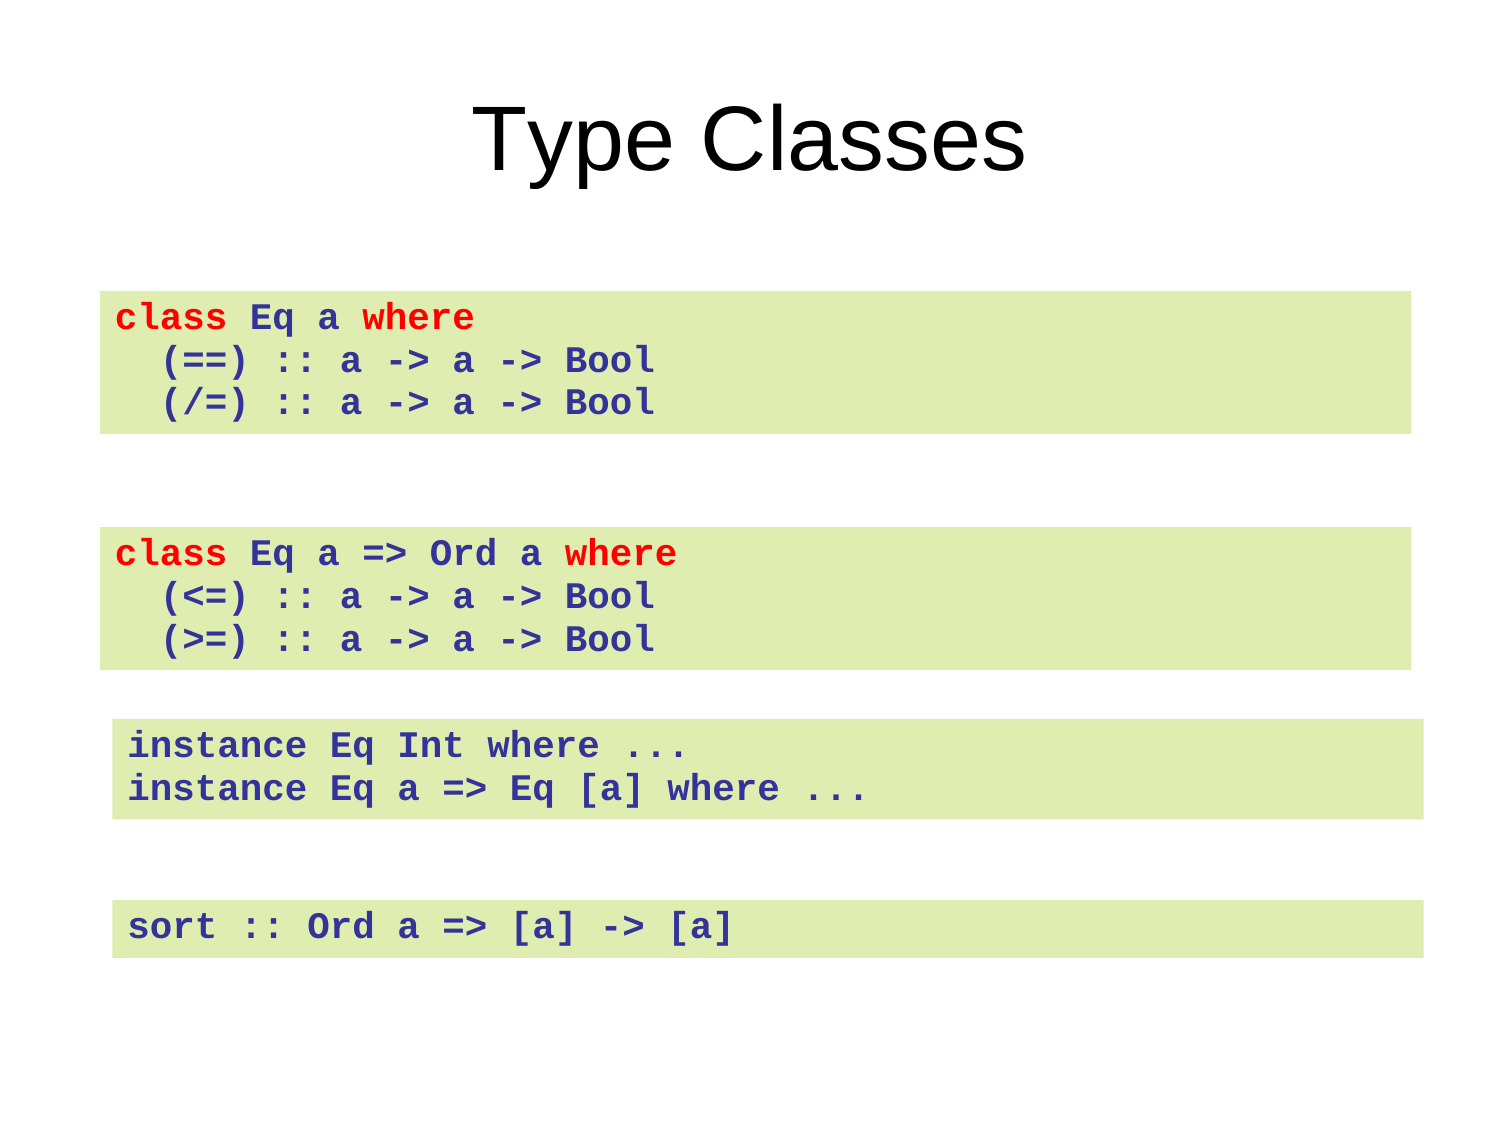

# Type Classes
class Eq a where
 (==) :: a -> a -> Bool
 (/=) :: a -> a -> Bool
class Eq a => Ord a where
 (<=) :: a -> a -> Bool
 (>=) :: a -> a -> Bool
instance Eq Int where ...
instance Eq a => Eq [a] where ...
sort :: Ord a => [a] -> [a]